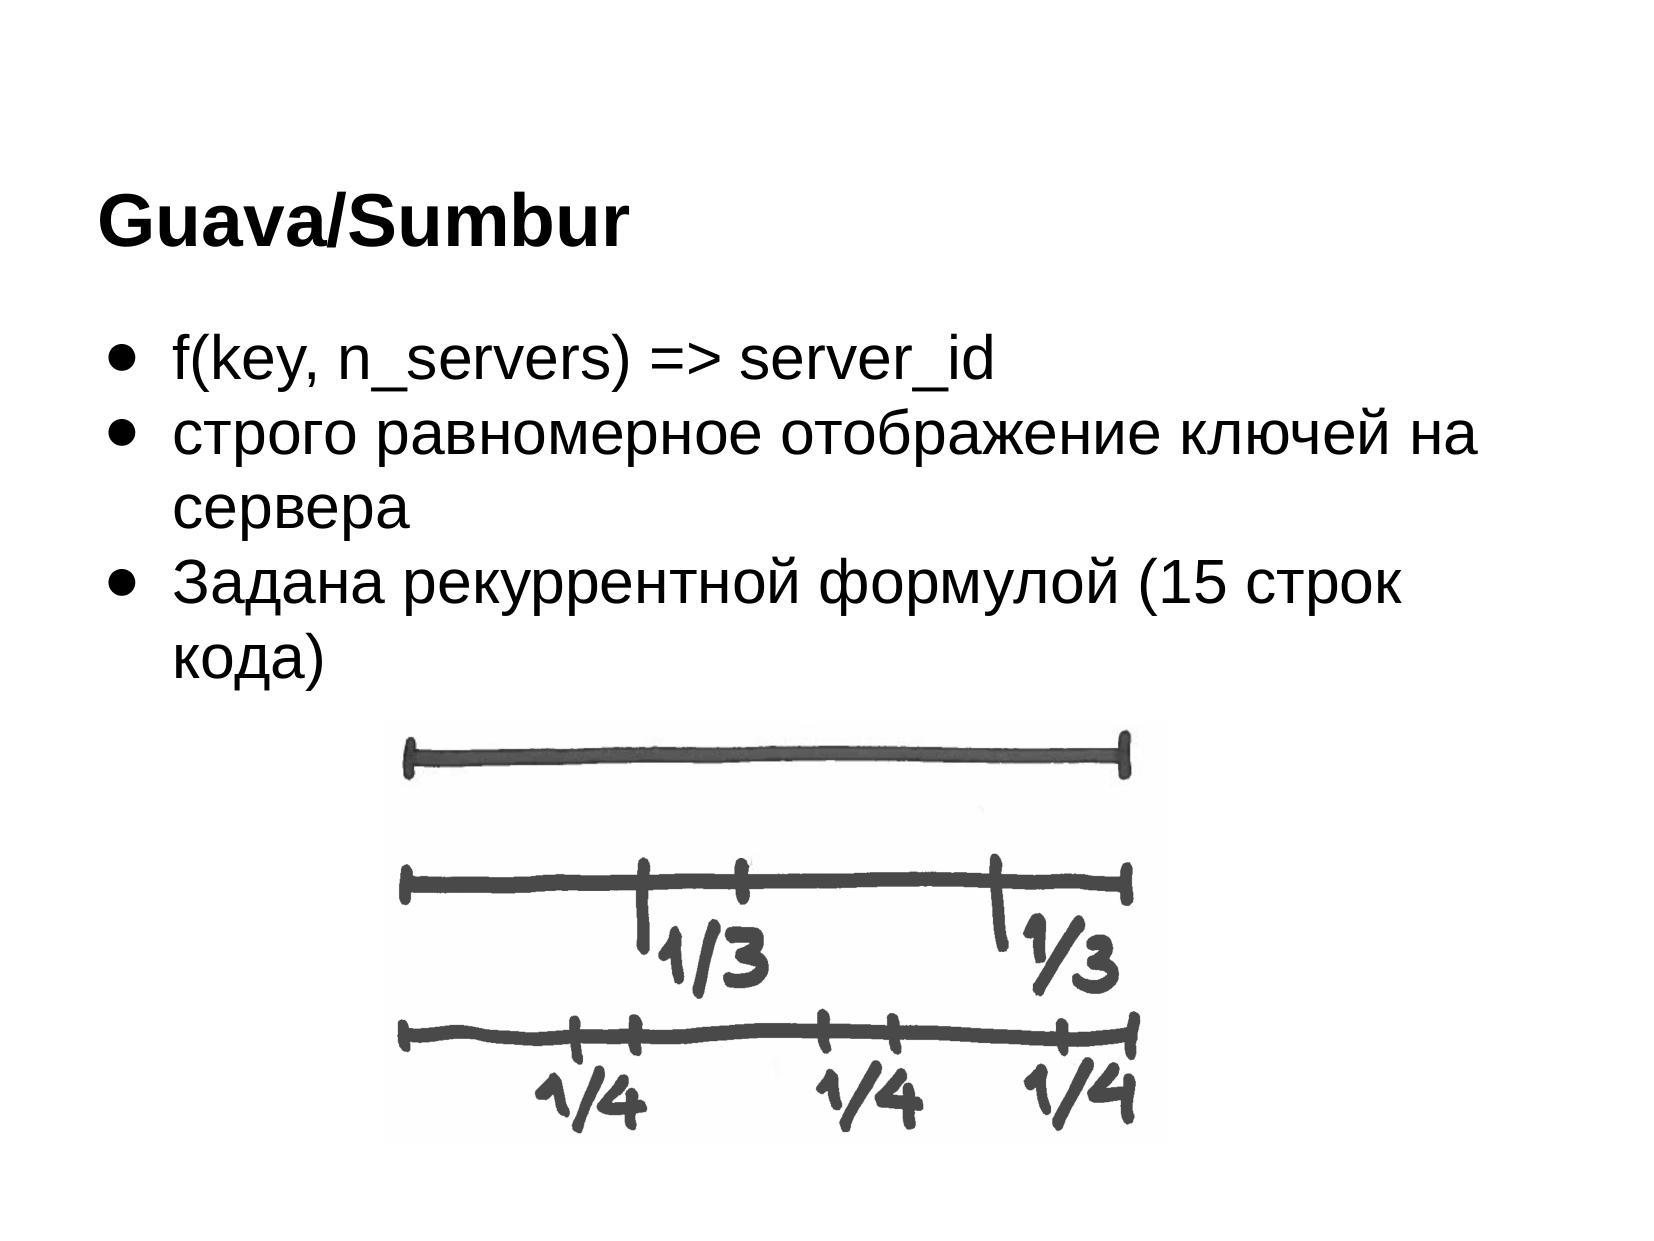

# Guava/Sumbur
f(key, n_servers) => server_id
строго равномерное отображение ключей на сервера
Задана рекуррентной формулой (15 строк кода)